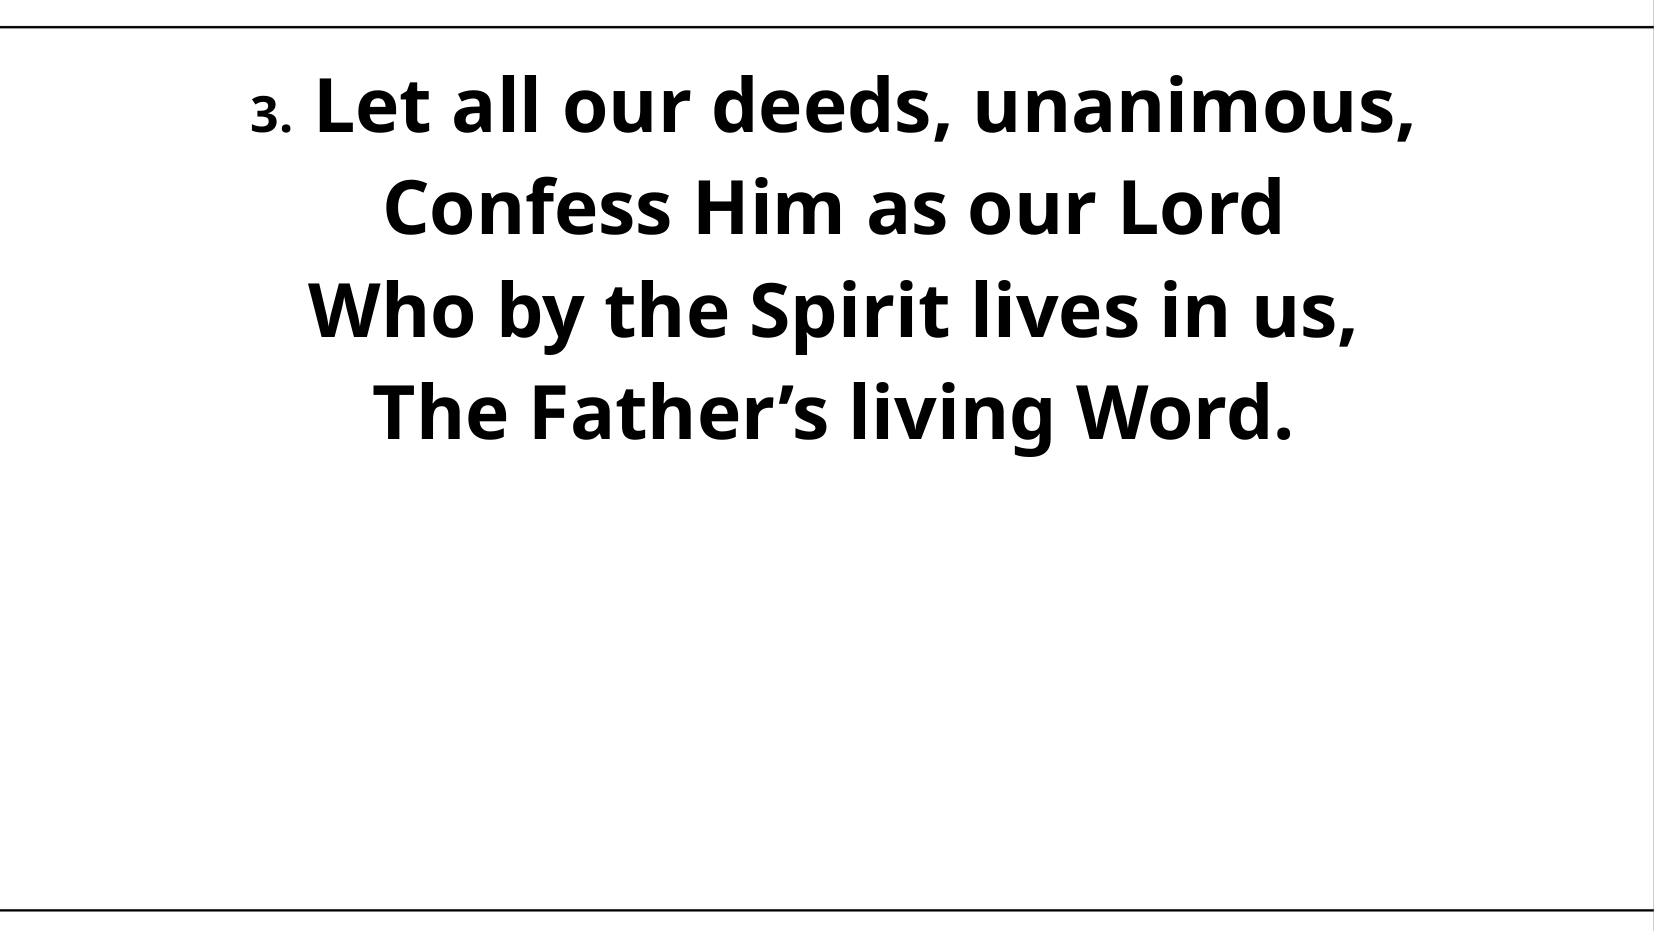

3. Let all our deeds, unanimous,
Confess Him as our Lord
Who by the Spirit lives in us,
The Father’s living Word.